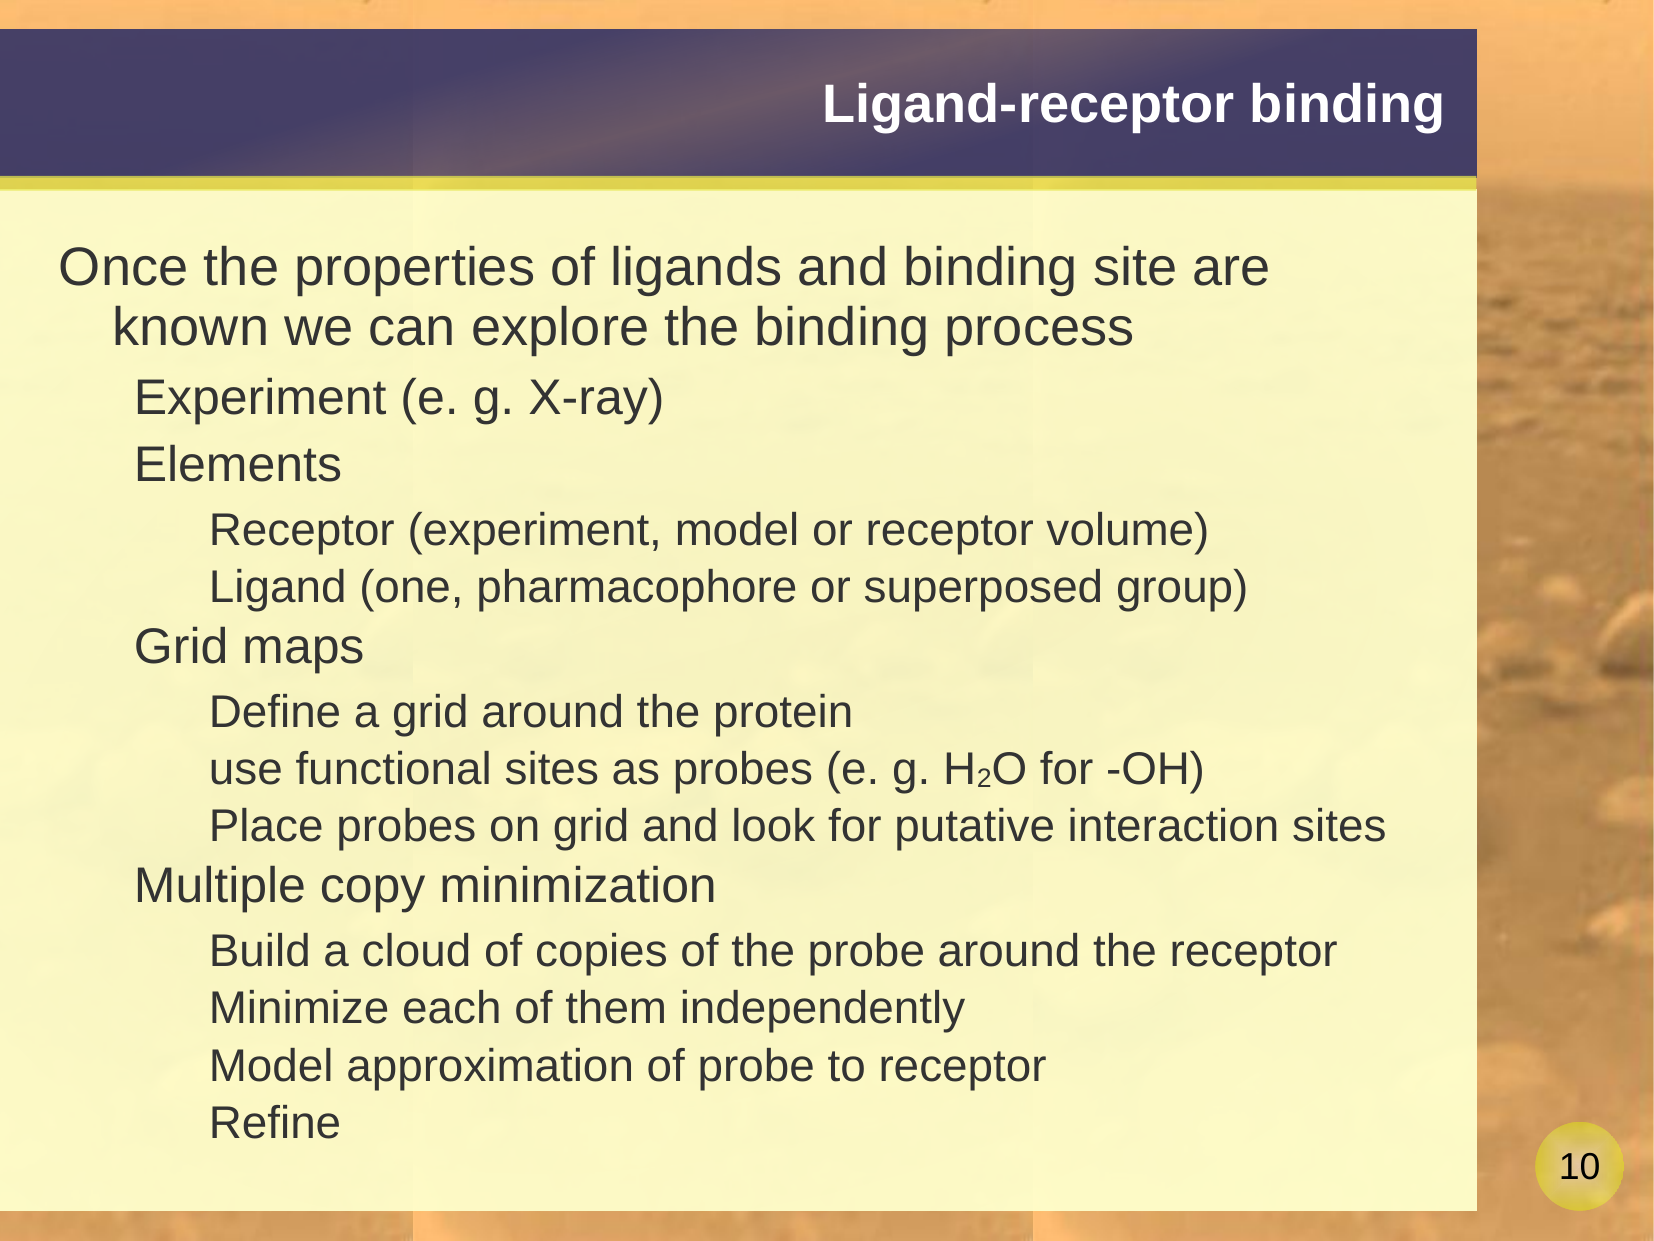

# Ligand-receptor binding
Once the properties of ligands and binding site are known we can explore the binding process
Experiment (e. g. X-ray)
Elements
Receptor (experiment, model or receptor volume)
Ligand (one, pharmacophore or superposed group)
Grid maps
Define a grid around the protein
use functional sites as probes (e. g. H2O for -OH)
Place probes on grid and look for putative interaction sites
Multiple copy minimization
Build a cloud of copies of the probe around the receptor
Minimize each of them independently
Model approximation of probe to receptor
Refine